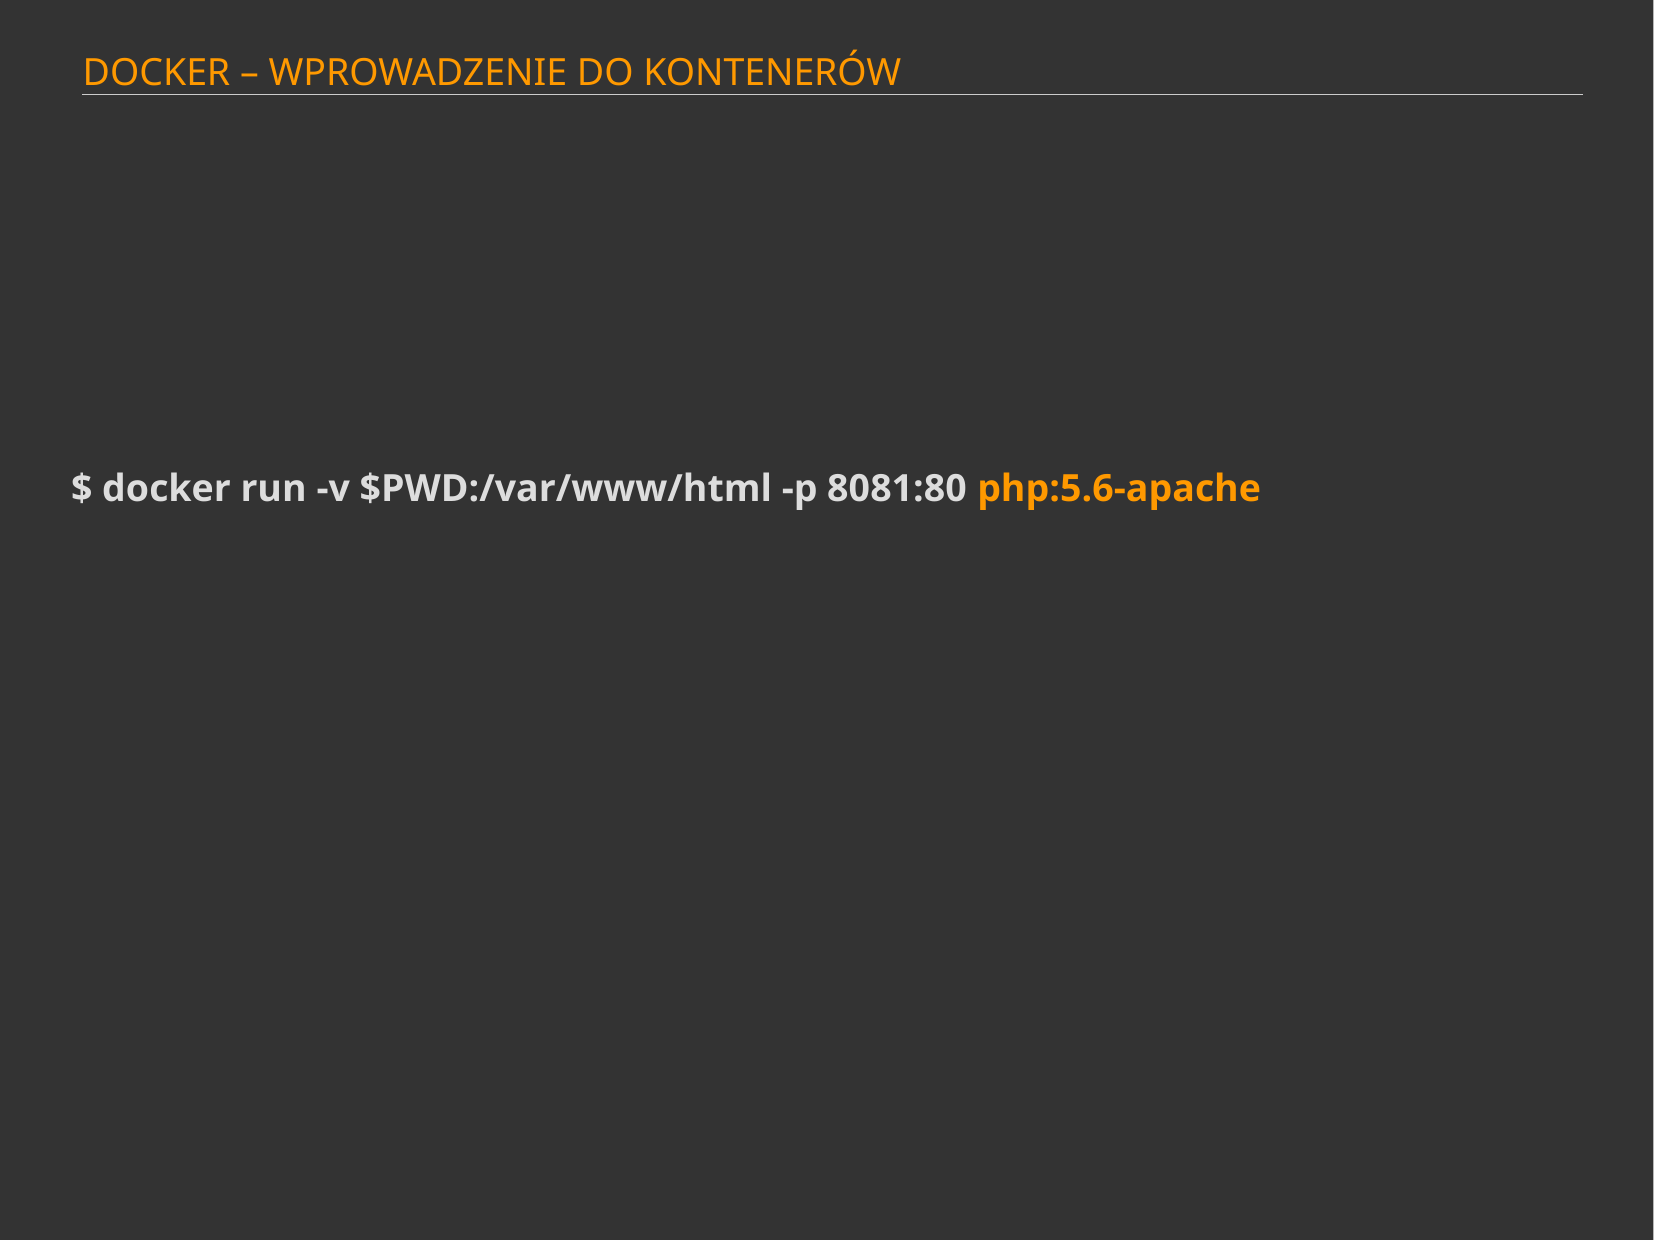

# DOCKER – WPROWADZENIE DO KONTENERÓW
$ docker run -v $PWD:/var/www/html -p 8081:80 php:5.6-apache